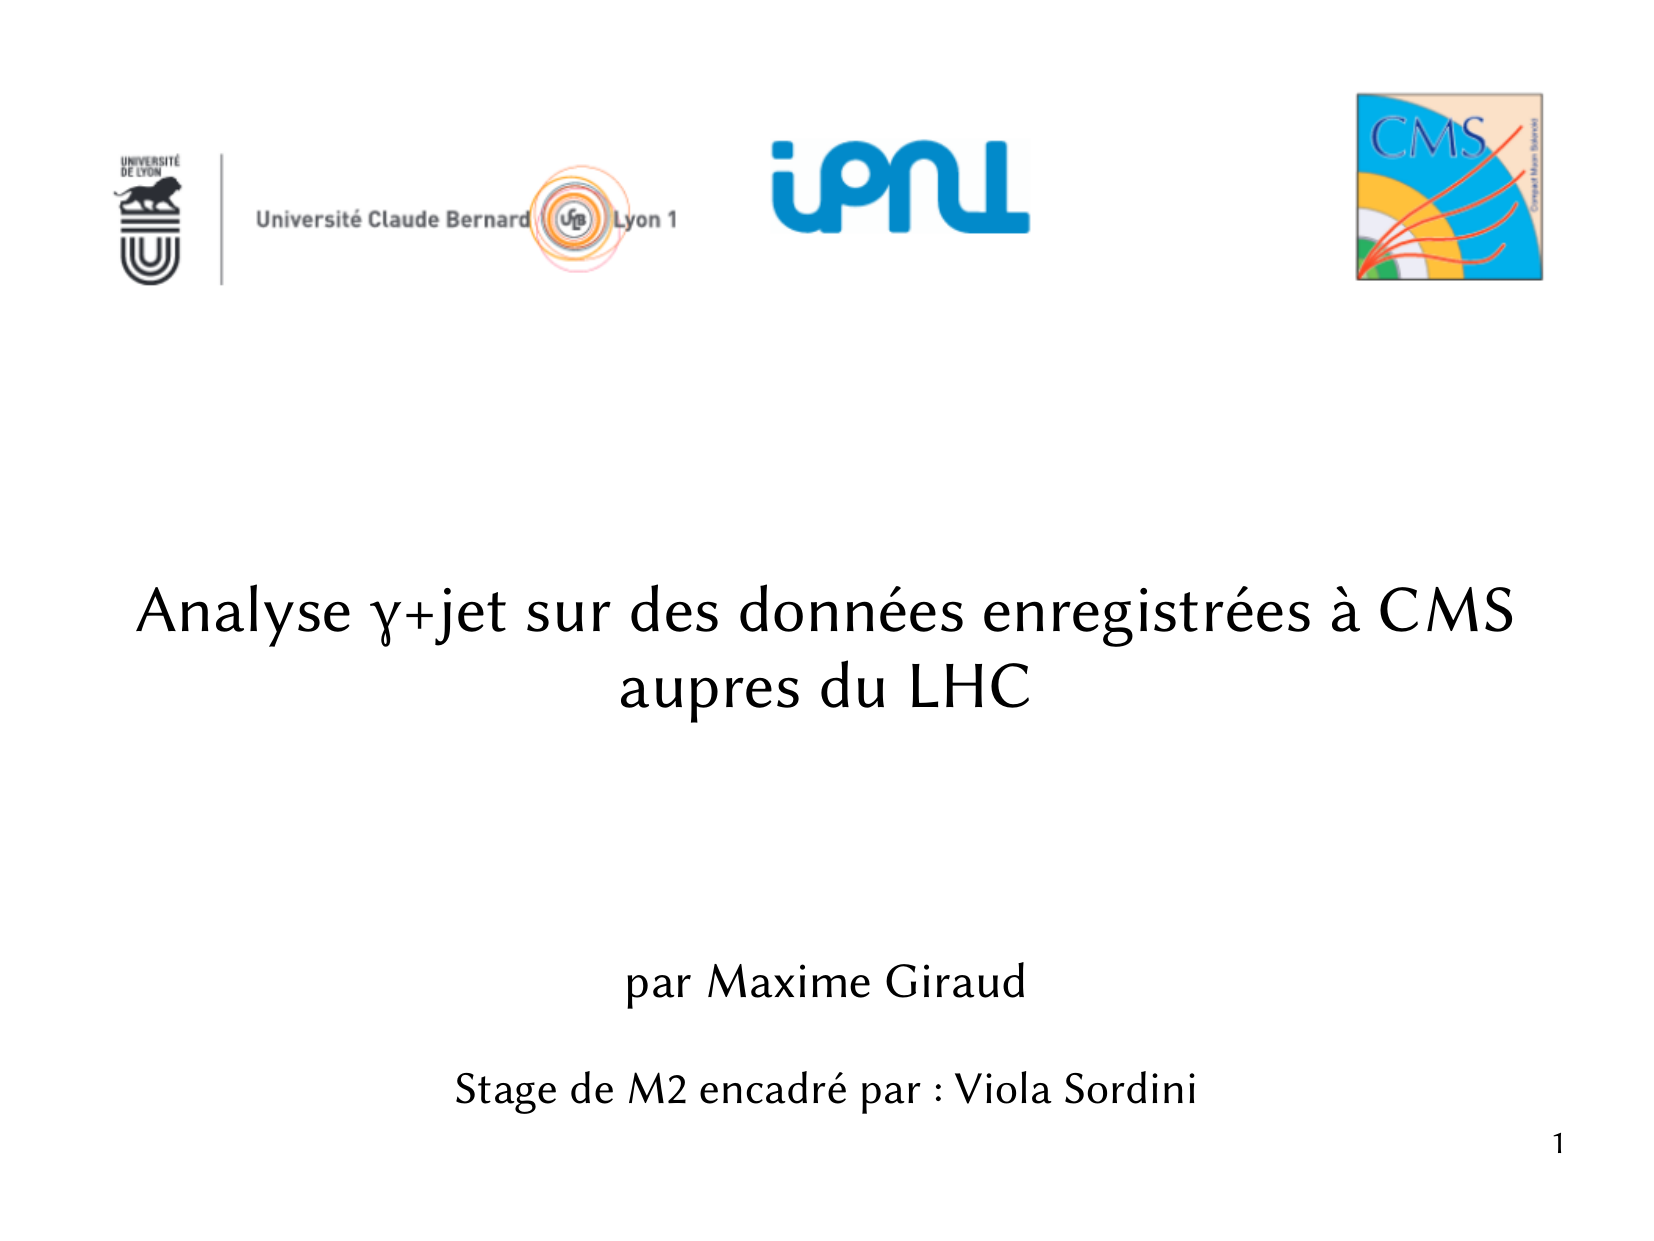

# Analyse γ+jet sur des données enregistrées à CMS aupres du LHC
par Maxime Giraud
Stage de M2 encadré par : Viola Sordini
1